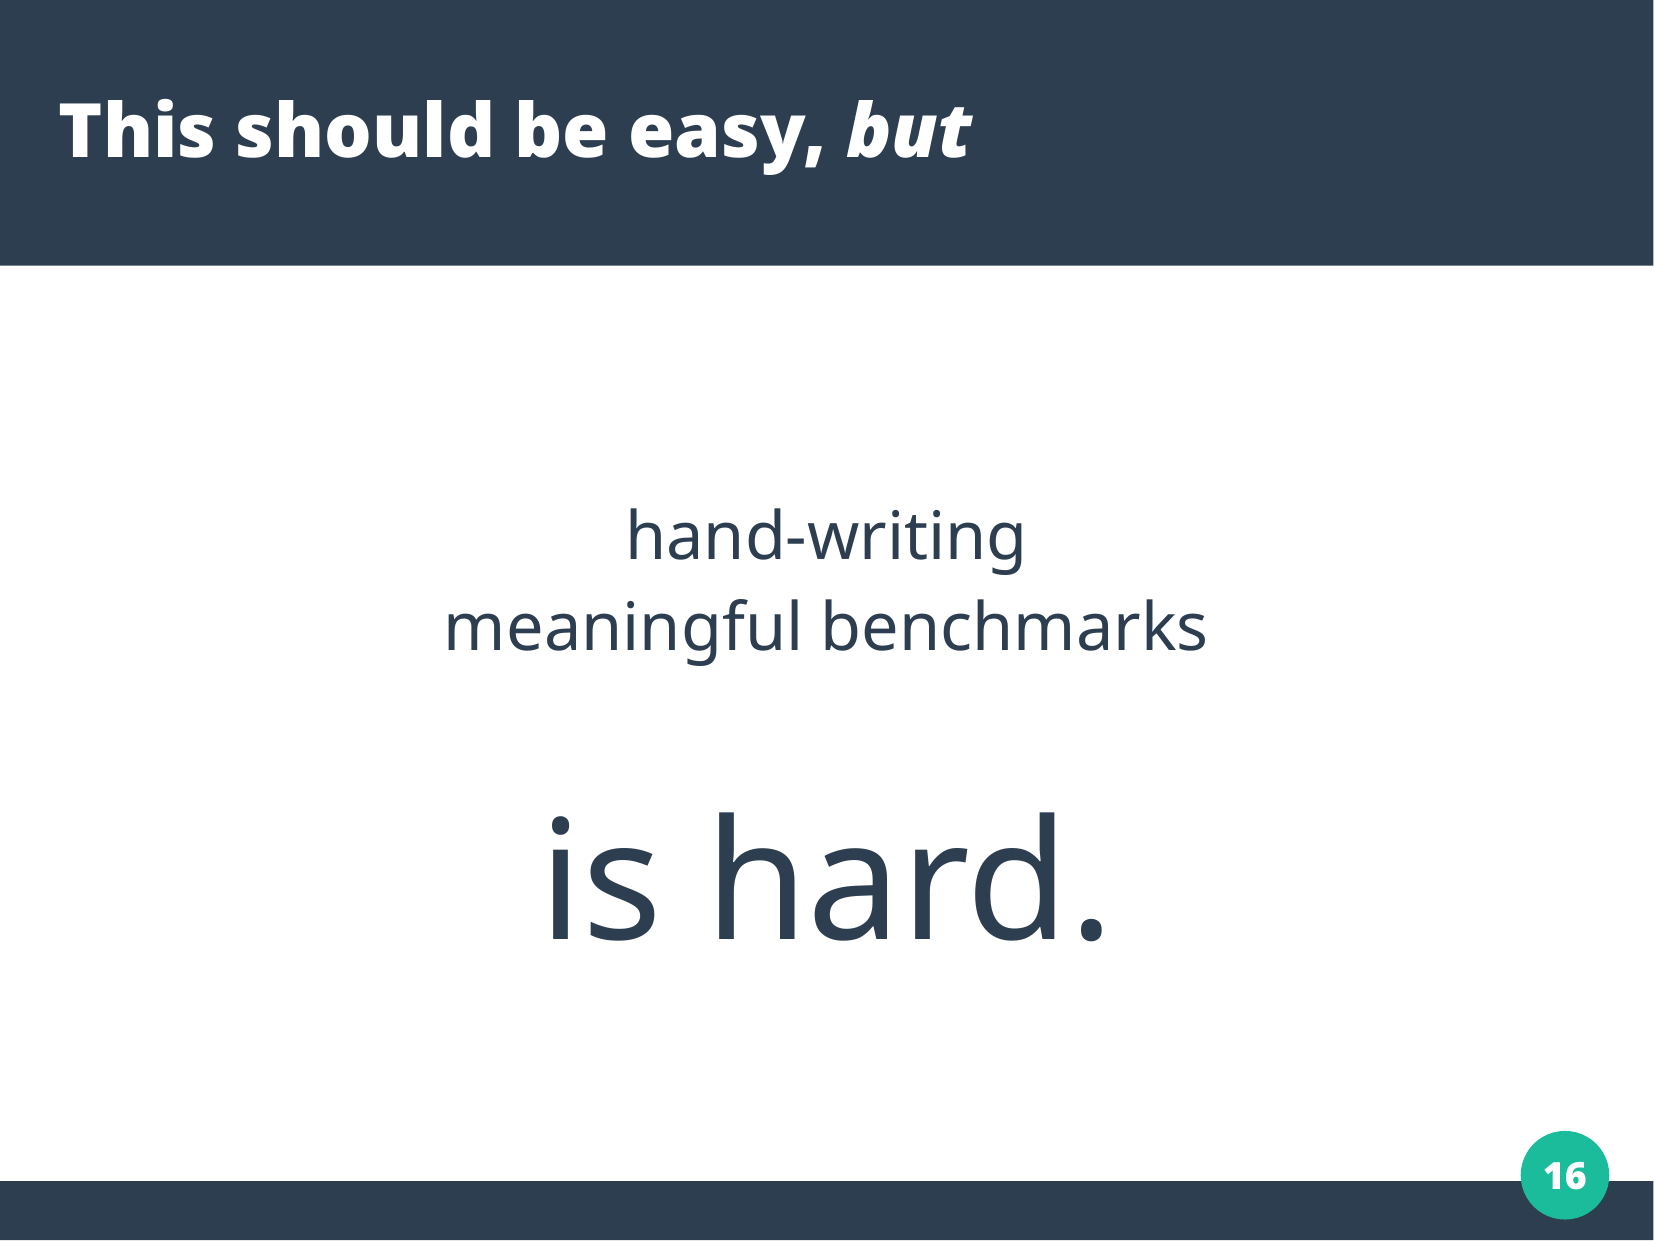

# This should be easy, but
hand-writing
meaningful benchmarks
is hard.
16